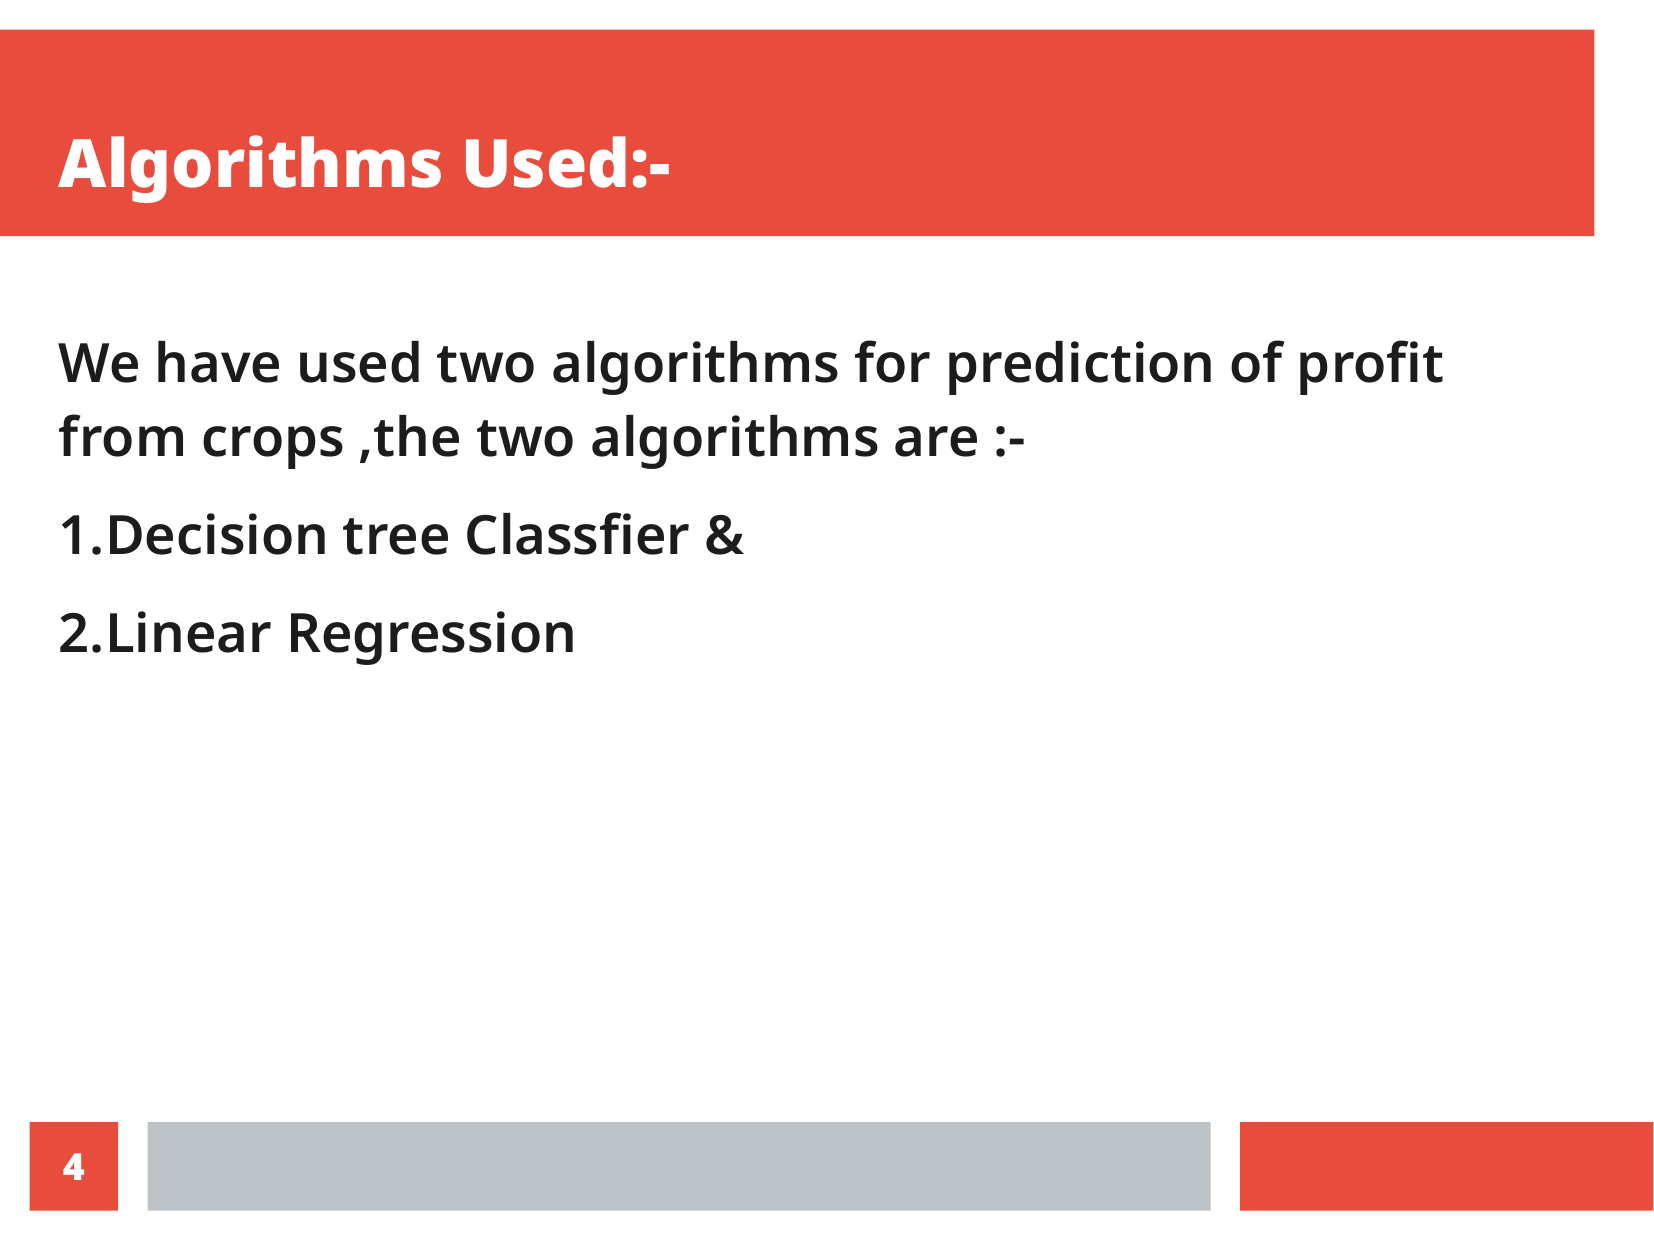

# Algorithms Used:-
We have used two algorithms for prediction of profit from crops ,the two algorithms are :-
1.Decision tree Classfier &
2.Linear Regression
4